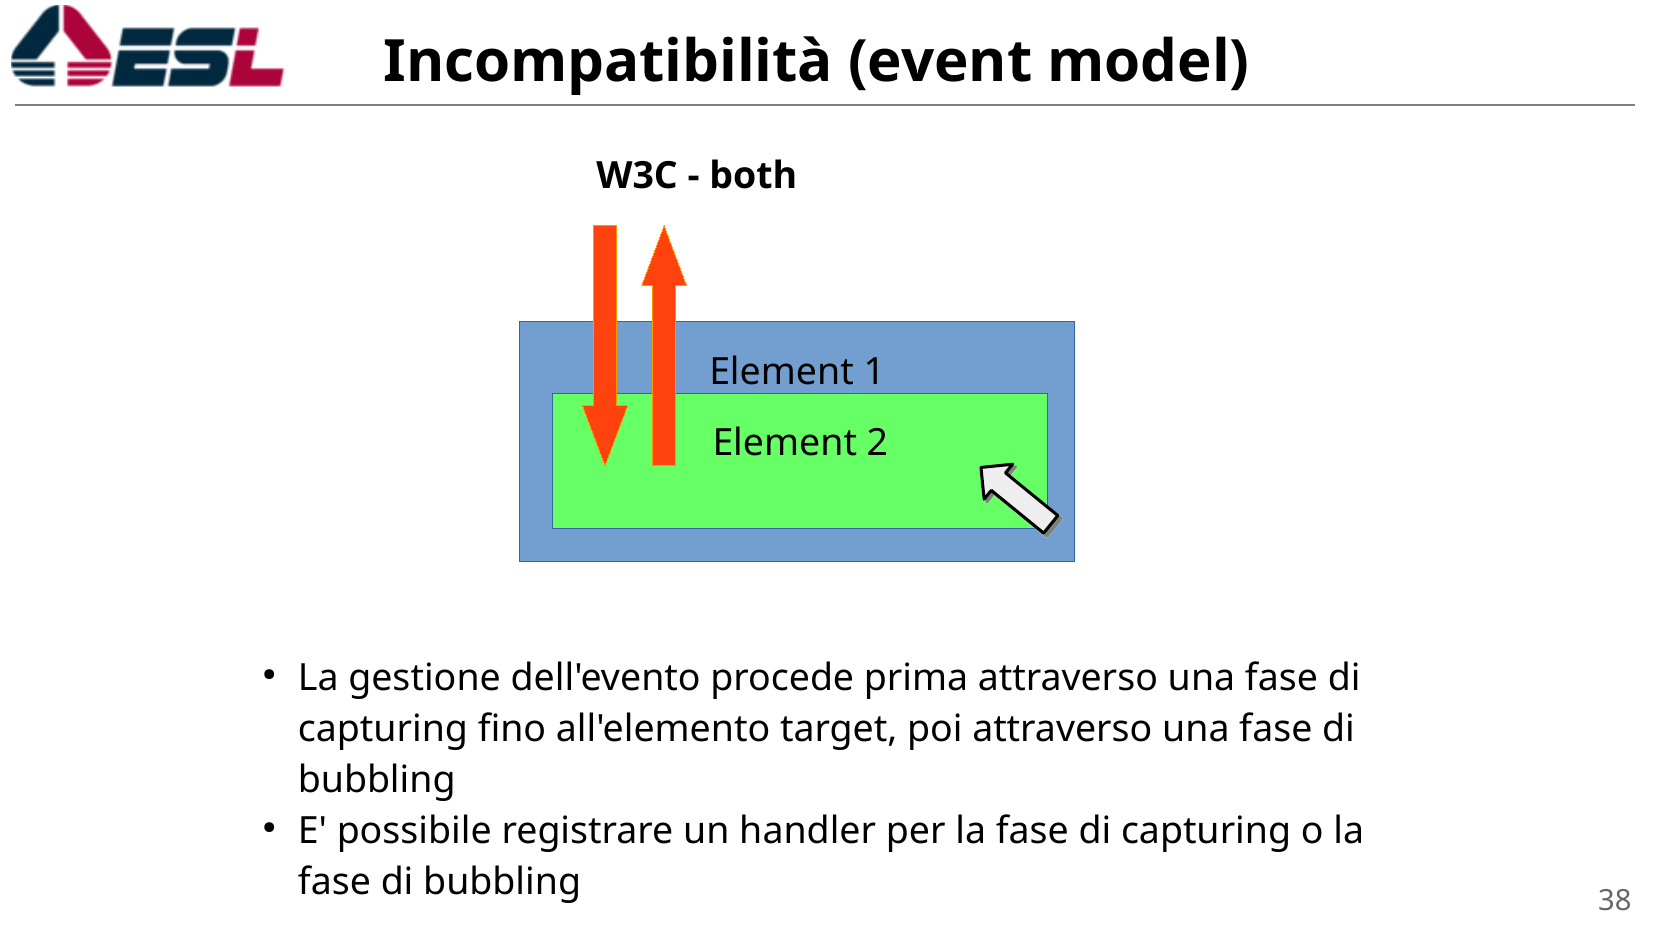

# Incompatibilità (event model)
W3C - both
Element 1
Element 2
La gestione dell'evento procede prima attraverso una fase di capturing fino all'elemento target, poi attraverso una fase di bubbling
E' possibile registrare un handler per la fase di capturing o la fase di bubbling